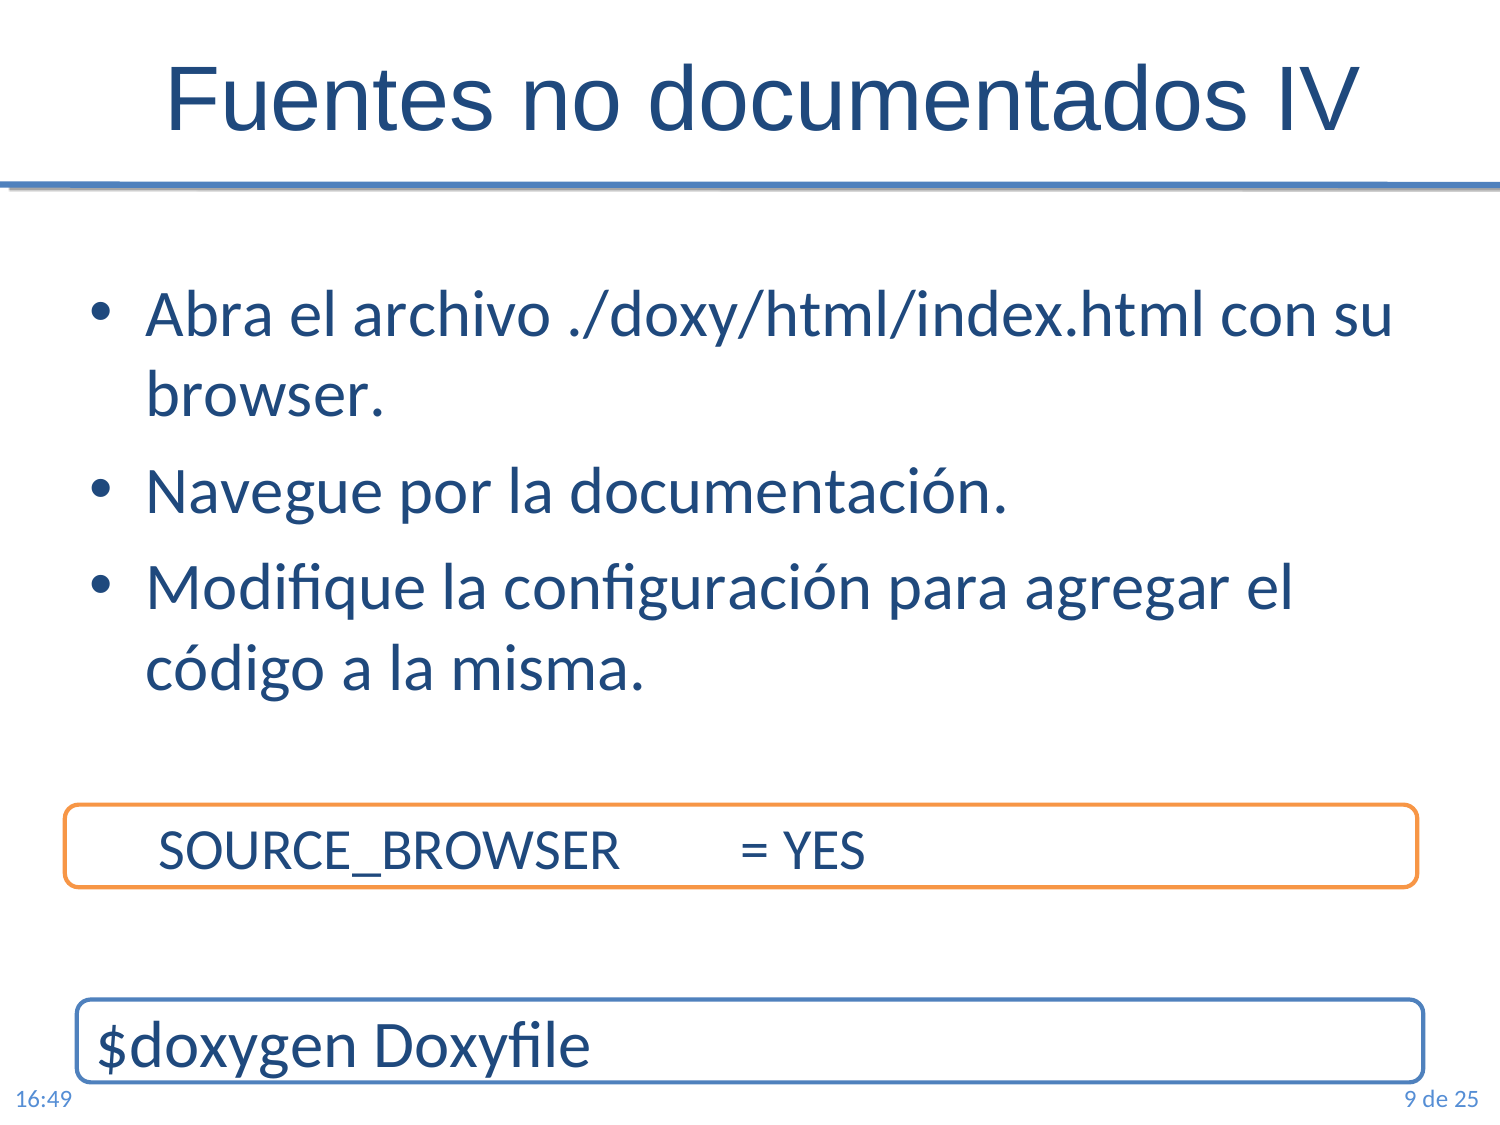

Fuentes no documentados IV
Abra el archivo ./doxy/html/index.html con su browser.
Navegue por la documentación.
Modifique la configuración para agregar el código a la misma.
Generar documentación
SOURCE_BROWSER = YES
$doxygen Doxyfile
16:49
 de 25